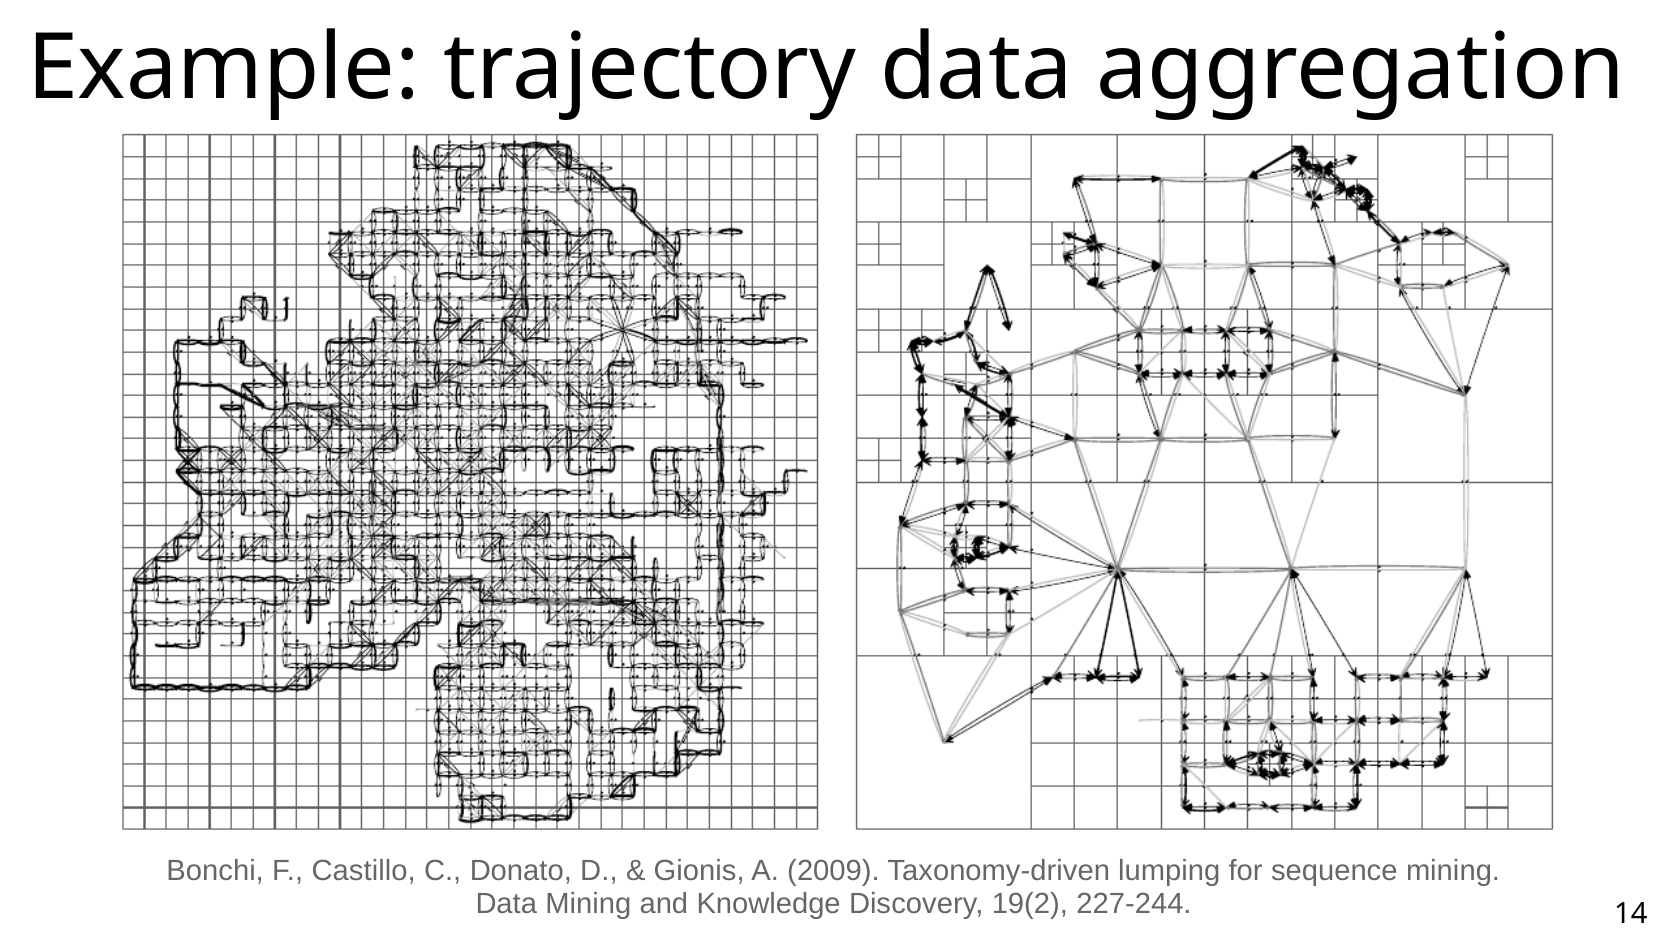

# Example: trajectory data aggregation
Bonchi, F., Castillo, C., Donato, D., & Gionis, A. (2009). Taxonomy-driven lumping for sequence mining.
Data Mining and Knowledge Discovery, 19(2), 227-244.
14